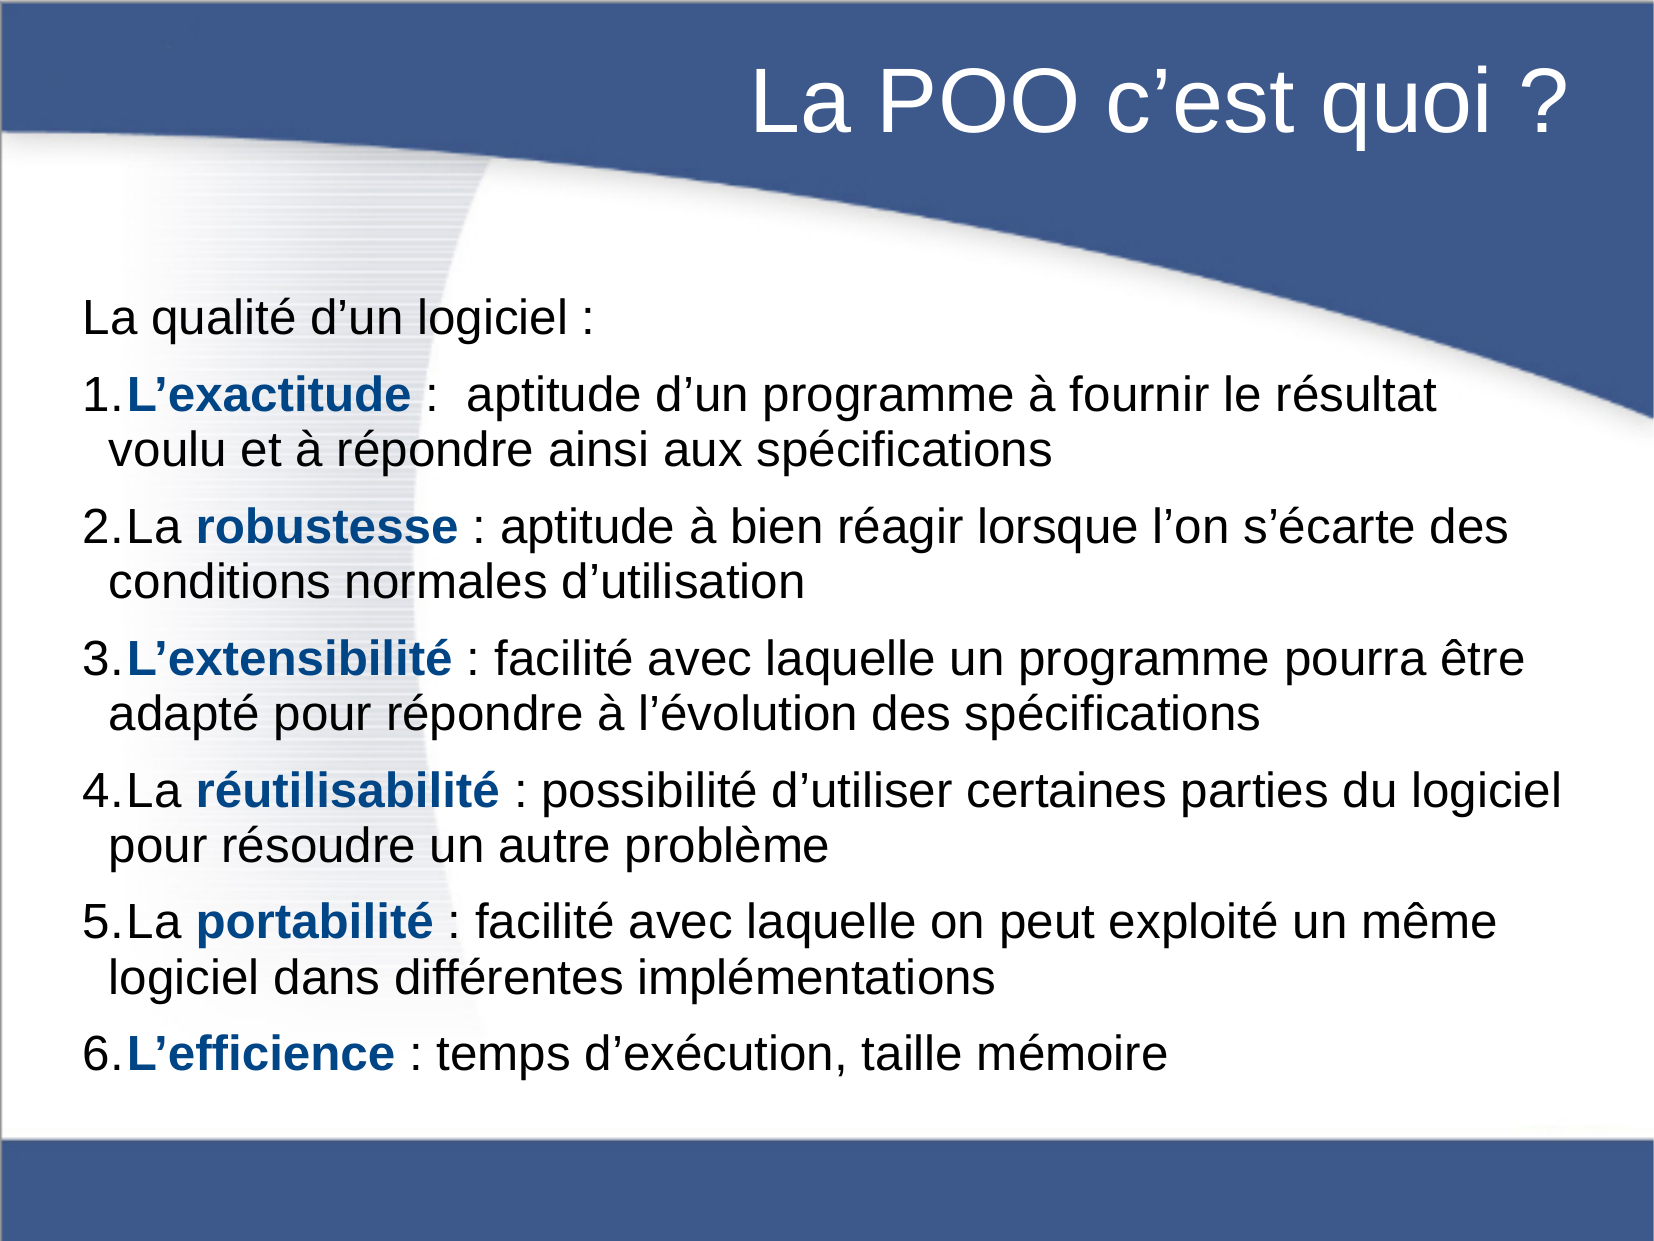

# La POO c’est quoi ?
La qualité d’un logiciel :
 L’exactitude : aptitude d’un programme à fournir le résultat voulu et à répondre ainsi aux spécifications
 La robustesse : aptitude à bien réagir lorsque l’on s’écarte des conditions normales d’utilisation
 L’extensibilité : facilité avec laquelle un programme pourra être adapté pour répondre à l’évolution des spécifications
 La réutilisabilité : possibilité d’utiliser certaines parties du logiciel pour résoudre un autre problème
 La portabilité : facilité avec laquelle on peut exploité un même logiciel dans différentes implémentations
 L’efficience : temps d’exécution, taille mémoire